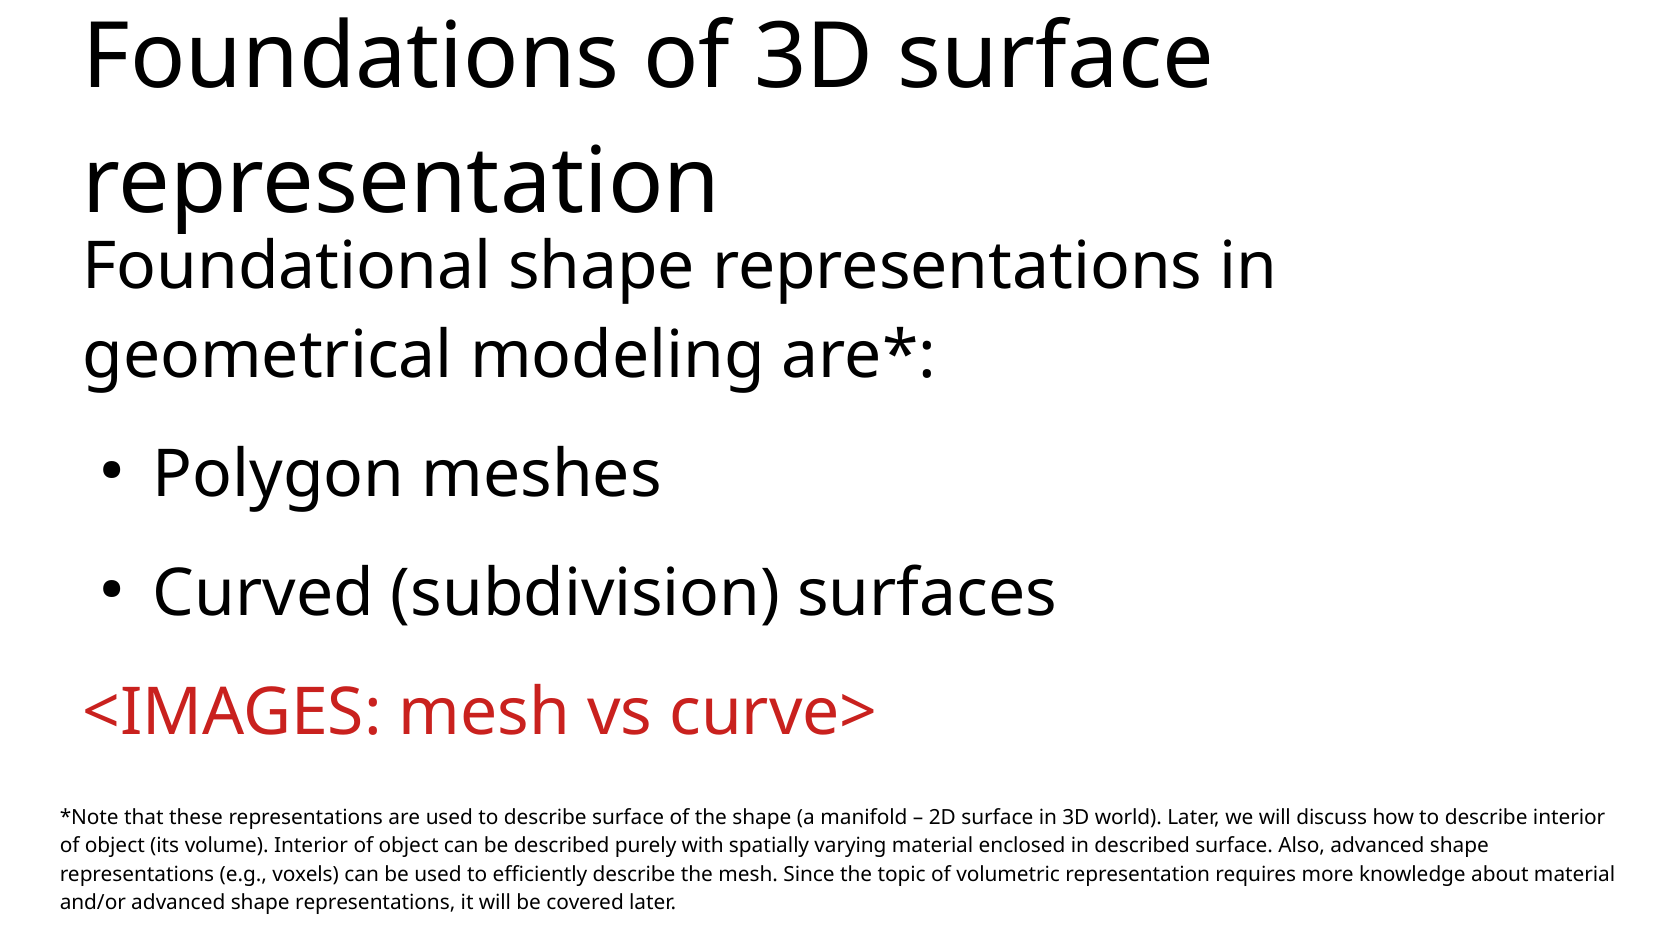

# Foundations of 3D surface representation
Foundational shape representations in geometrical modeling are*:
Polygon meshes
Curved (subdivision) surfaces
<IMAGES: mesh vs curve>
*Note that these representations are used to describe surface of the shape (a manifold – 2D surface in 3D world). Later, we will discuss how to describe interior of object (its volume). Interior of object can be described purely with spatially varying material enclosed in described surface. Also, advanced shape representations (e.g., voxels) can be used to efficiently describe the mesh. Since the topic of volumetric representation requires more knowledge about material and/or advanced shape representations, it will be covered later.